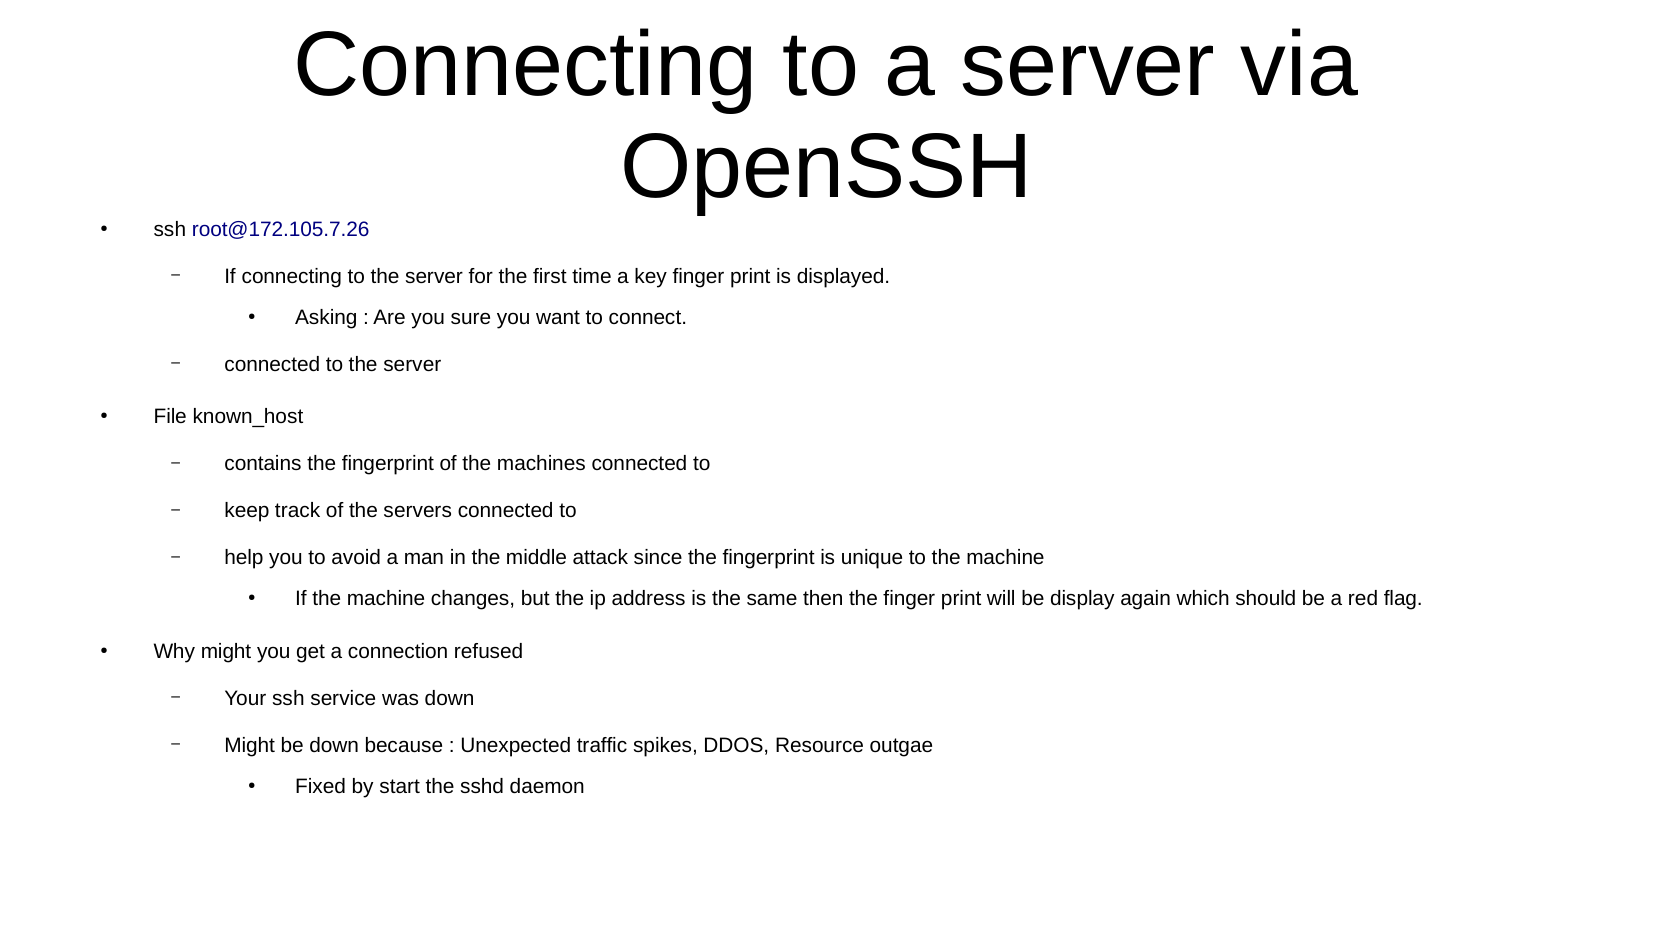

# Connecting to a server via OpenSSH
ssh root@172.105.7.26
If connecting to the server for the first time a key finger print is displayed.
Asking : Are you sure you want to connect.
connected to the server
File known_host
contains the fingerprint of the machines connected to
keep track of the servers connected to
help you to avoid a man in the middle attack since the fingerprint is unique to the machine
If the machine changes, but the ip address is the same then the finger print will be display again which should be a red flag.
Why might you get a connection refused
Your ssh service was down
Might be down because : Unexpected traffic spikes, DDOS, Resource outgae
Fixed by start the sshd daemon